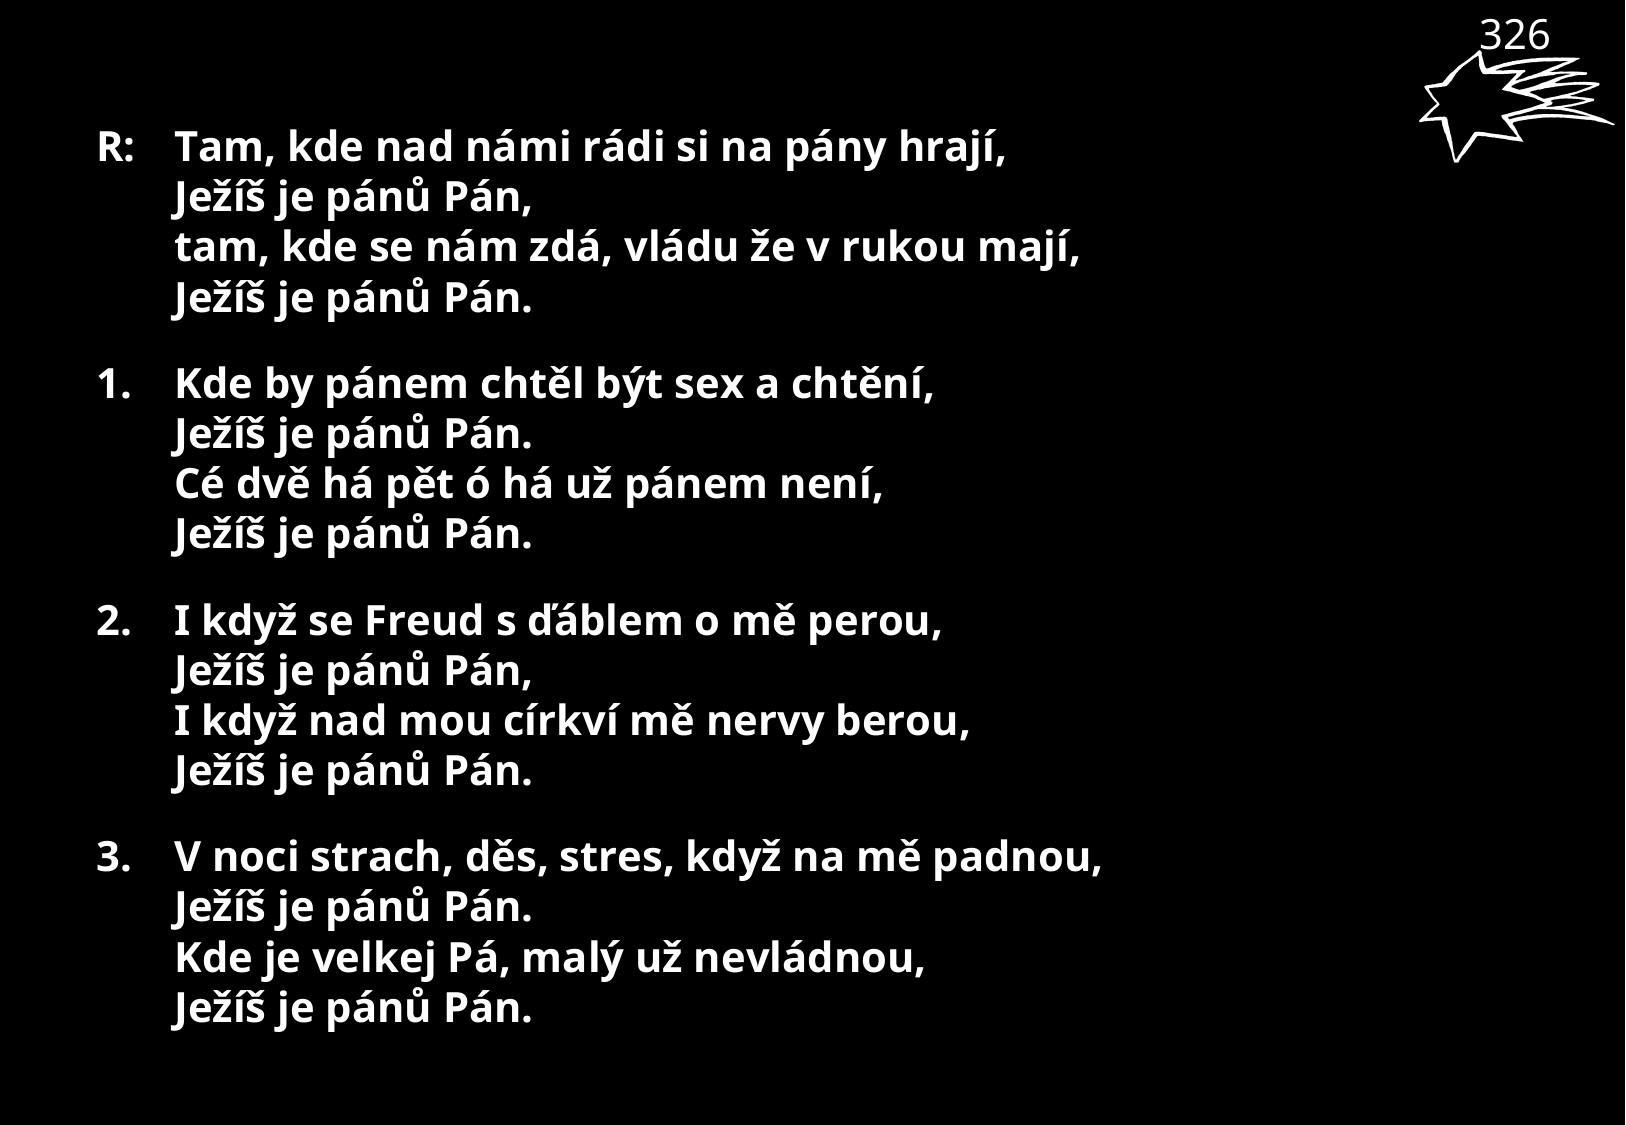

326
# R: 	Tam, kde nad námi rádi si na pány hrají, Ježíš je pánů Pán, tam, kde se nám zdá, vládu že v rukou mají, Ježíš je pánů Pán.
1. 	Kde by pánem chtěl být sex a chtění,
Ježíš je pánů Pán.
Cé dvě há pět ó há už pánem není,
Ježíš je pánů Pán.
I když se Freud s ďáblem o mě perou,
Ježíš je pánů Pán,
I když nad mou církví mě nervy berou,
Ježíš je pánů Pán.
V noci strach, děs, stres, když na mě padnou,
Ježíš je pánů Pán.
Kde je velkej Pá, malý už nevládnou,
Ježíš je pánů Pán.